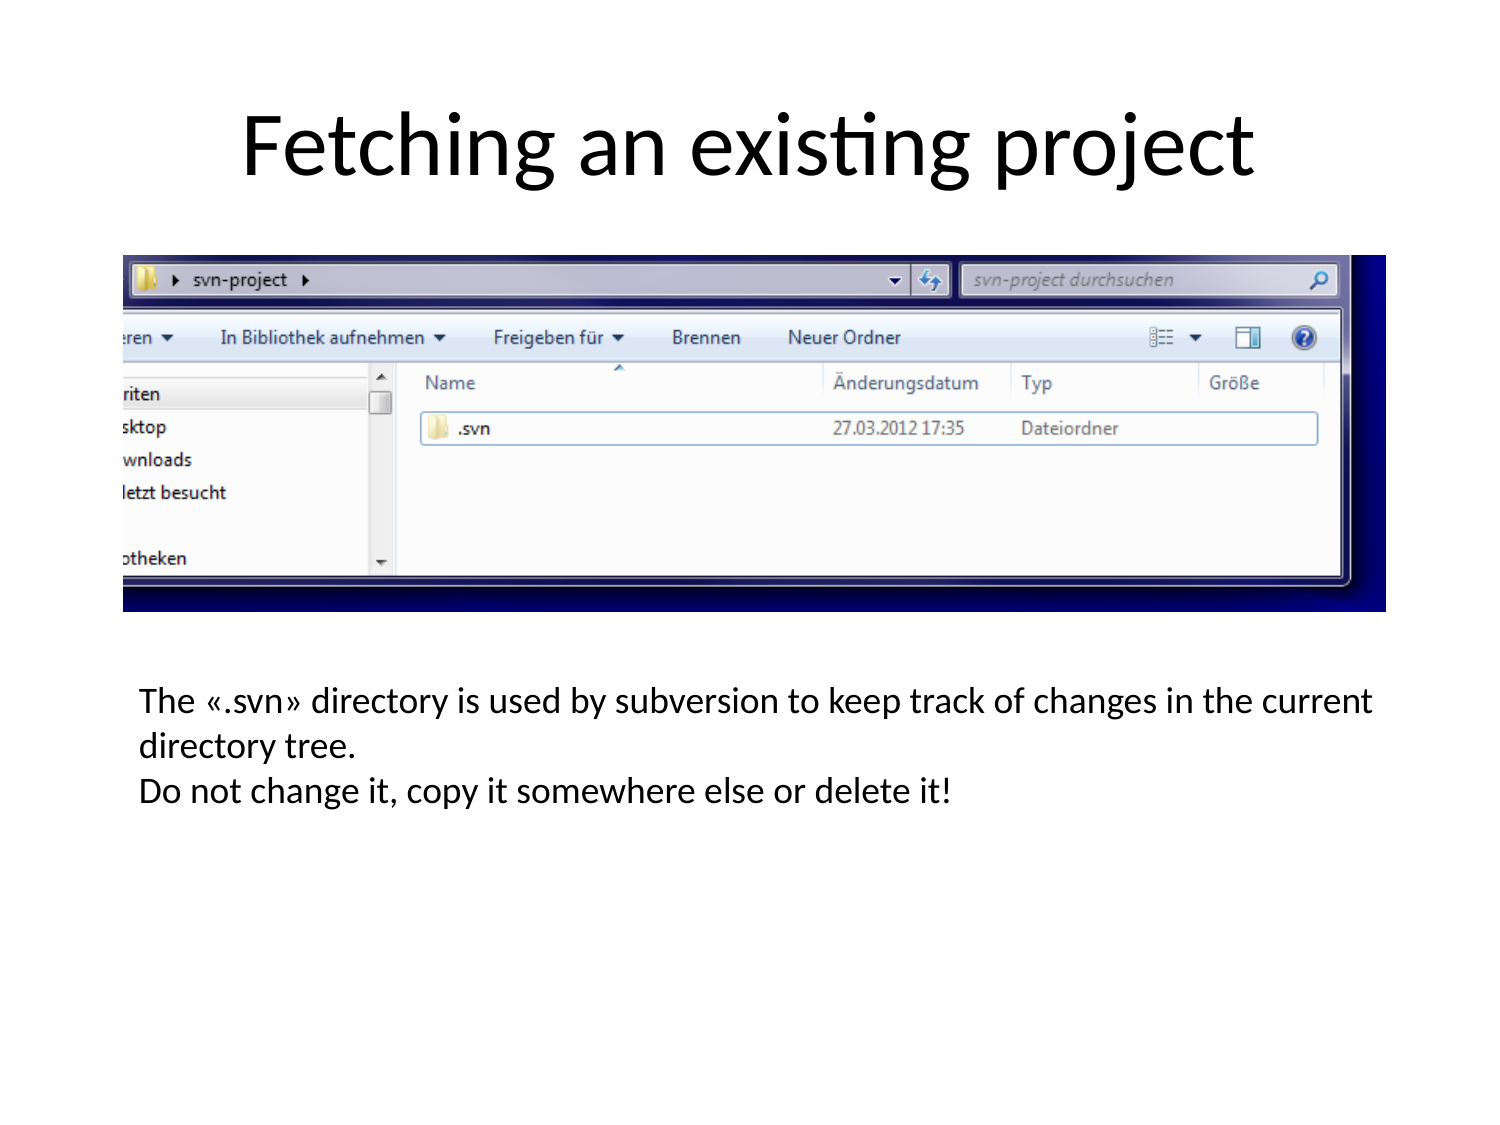

# Fetching an existing project
The «.svn» directory is used by subversion to keep track of changes in the current directory tree.
Do not change it, copy it somewhere else or delete it!